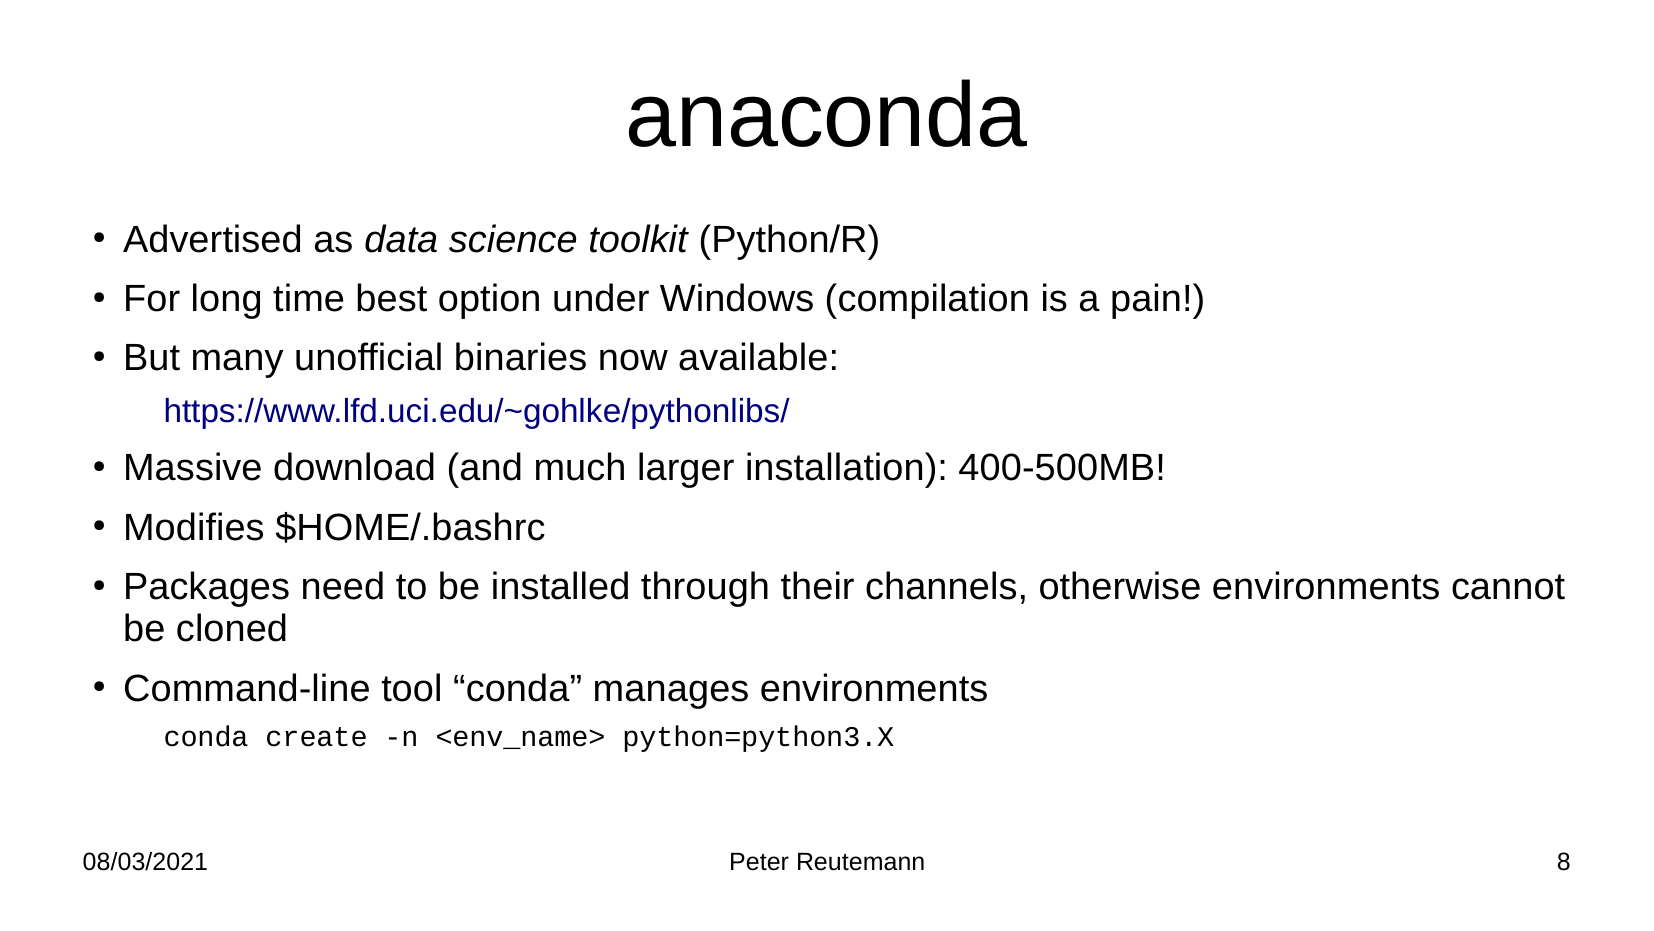

# anaconda
Advertised as data science toolkit (Python/R)
For long time best option under Windows (compilation is a pain!)
But many unofficial binaries now available:
https://www.lfd.uci.edu/~gohlke/pythonlibs/
Massive download (and much larger installation): 400-500MB!
Modifies $HOME/.bashrc
Packages need to be installed through their channels, otherwise environments cannot be cloned
Command-line tool “conda” manages environments
conda create -n <env_name> python=python3.X
08/03/2021
Peter Reutemann
8